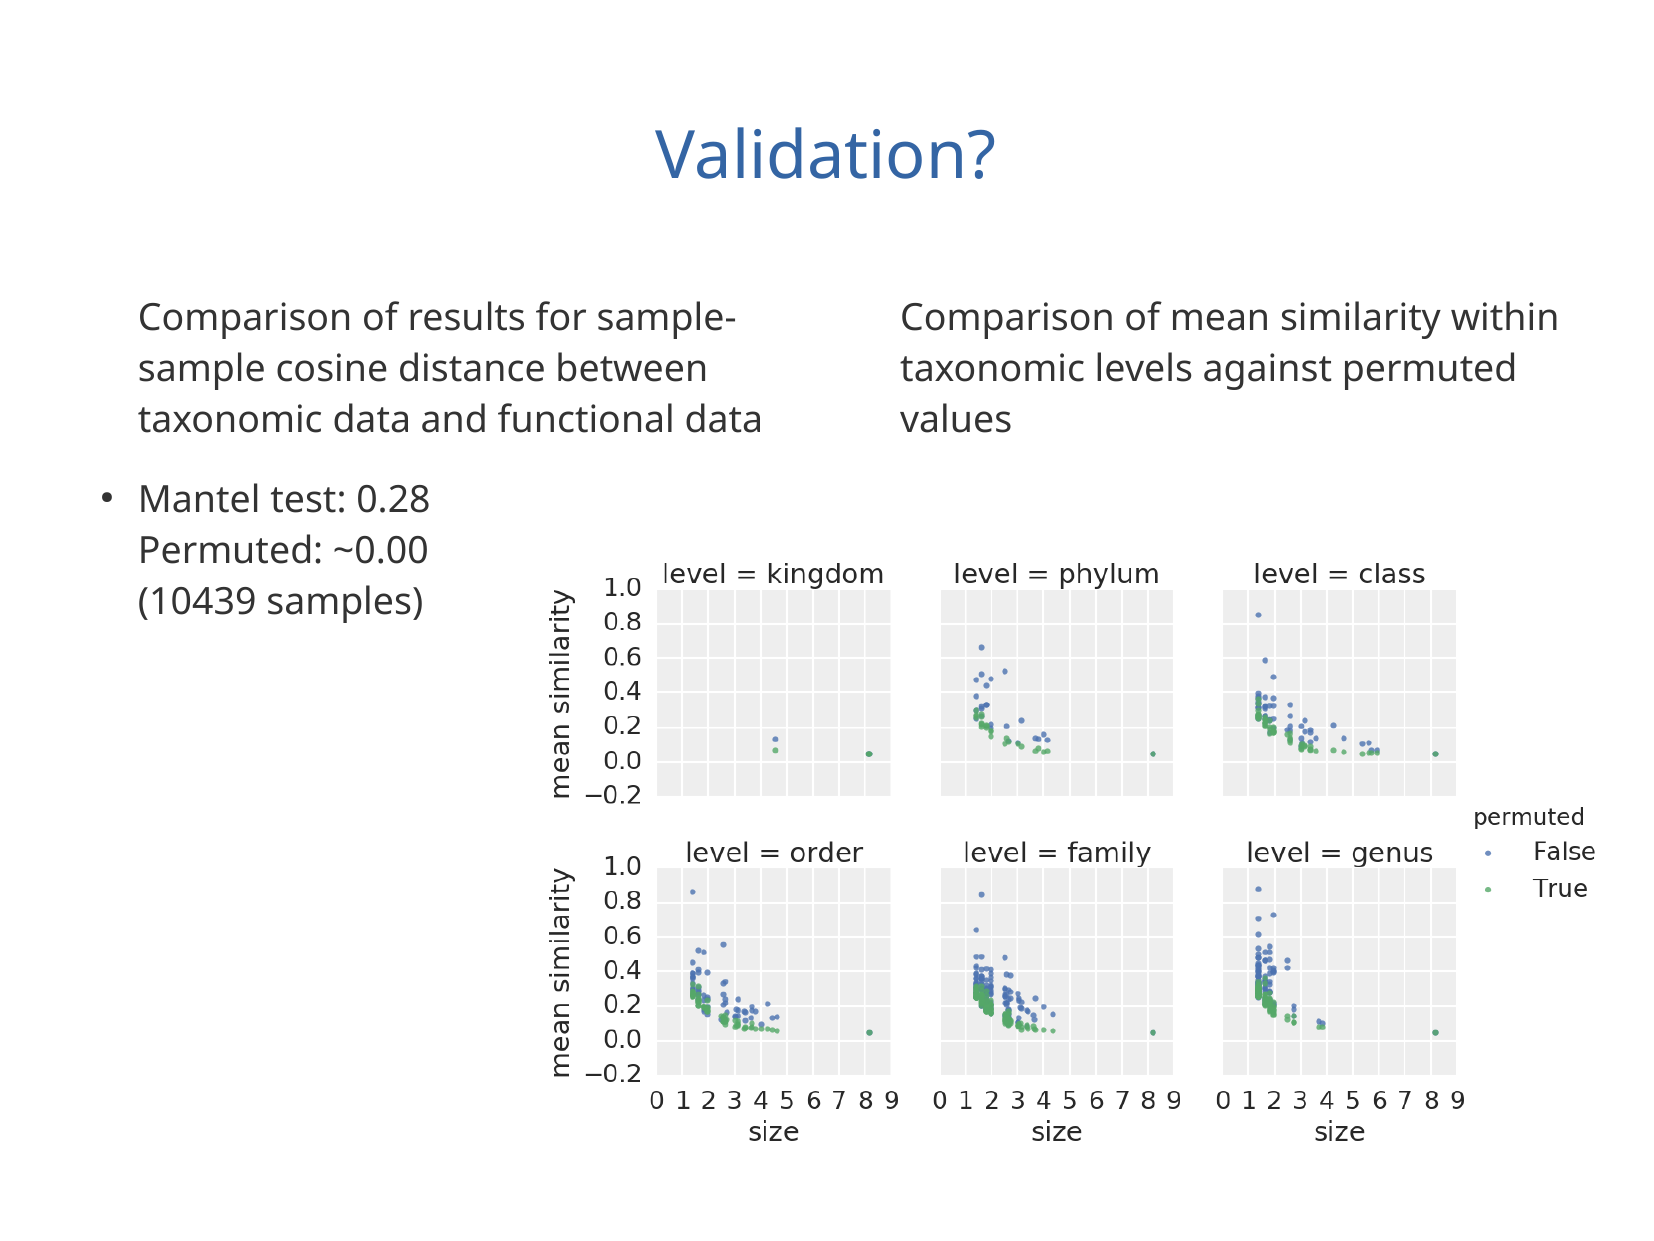

# Validation?
Comparison of results for sample-sample cosine distance between taxonomic data and functional data
Mantel test: 0.28
Permuted: ~0.00
(10439 samples)
Comparison of mean similarity within taxonomic levels against permuted values